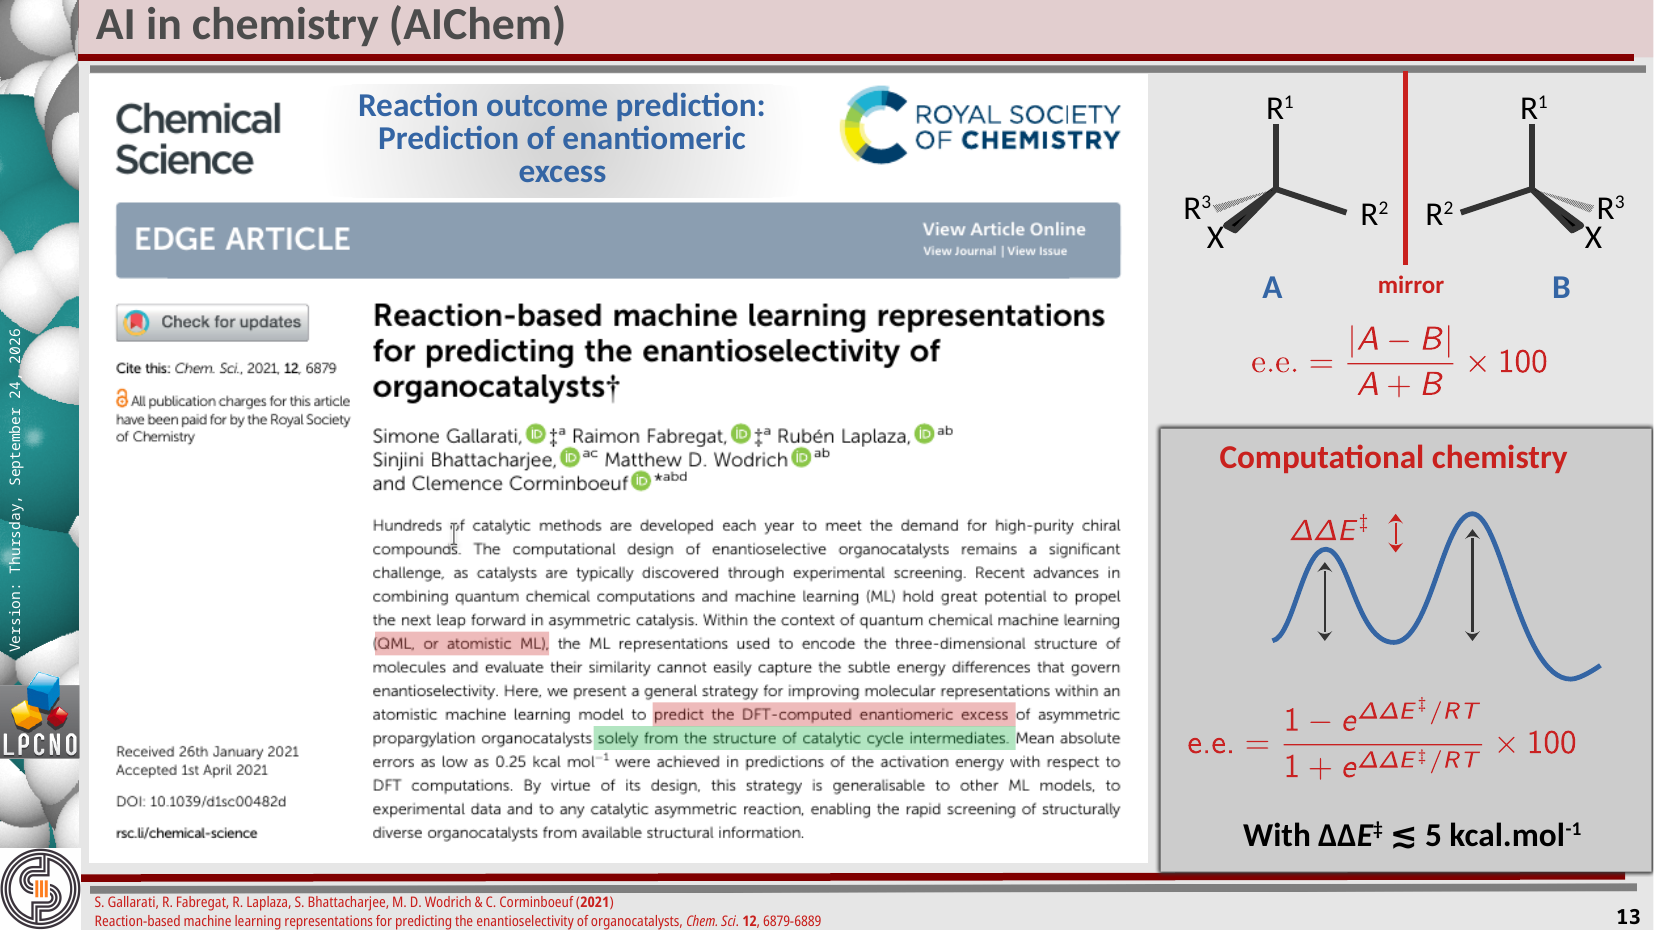

# AI in chemistry (AIChem)
Reaction outcome prediction:
Prediction of enantiomeric excess
R1
R3
R2
X
R1
R3
R2
X
A
B
mirror
Computational chemistry
With ΔΔE‡ ≲ 5 kcal.mol-1
S. Gallarati, R. Fabregat, R. Laplaza, S. Bhattacharjee, M. D. Wodrich & C. Corminboeuf (2021)
Reaction-based machine learning representations for predicting the enantioselectivity of organocatalysts, Chem. Sci. 12, 6879-6889